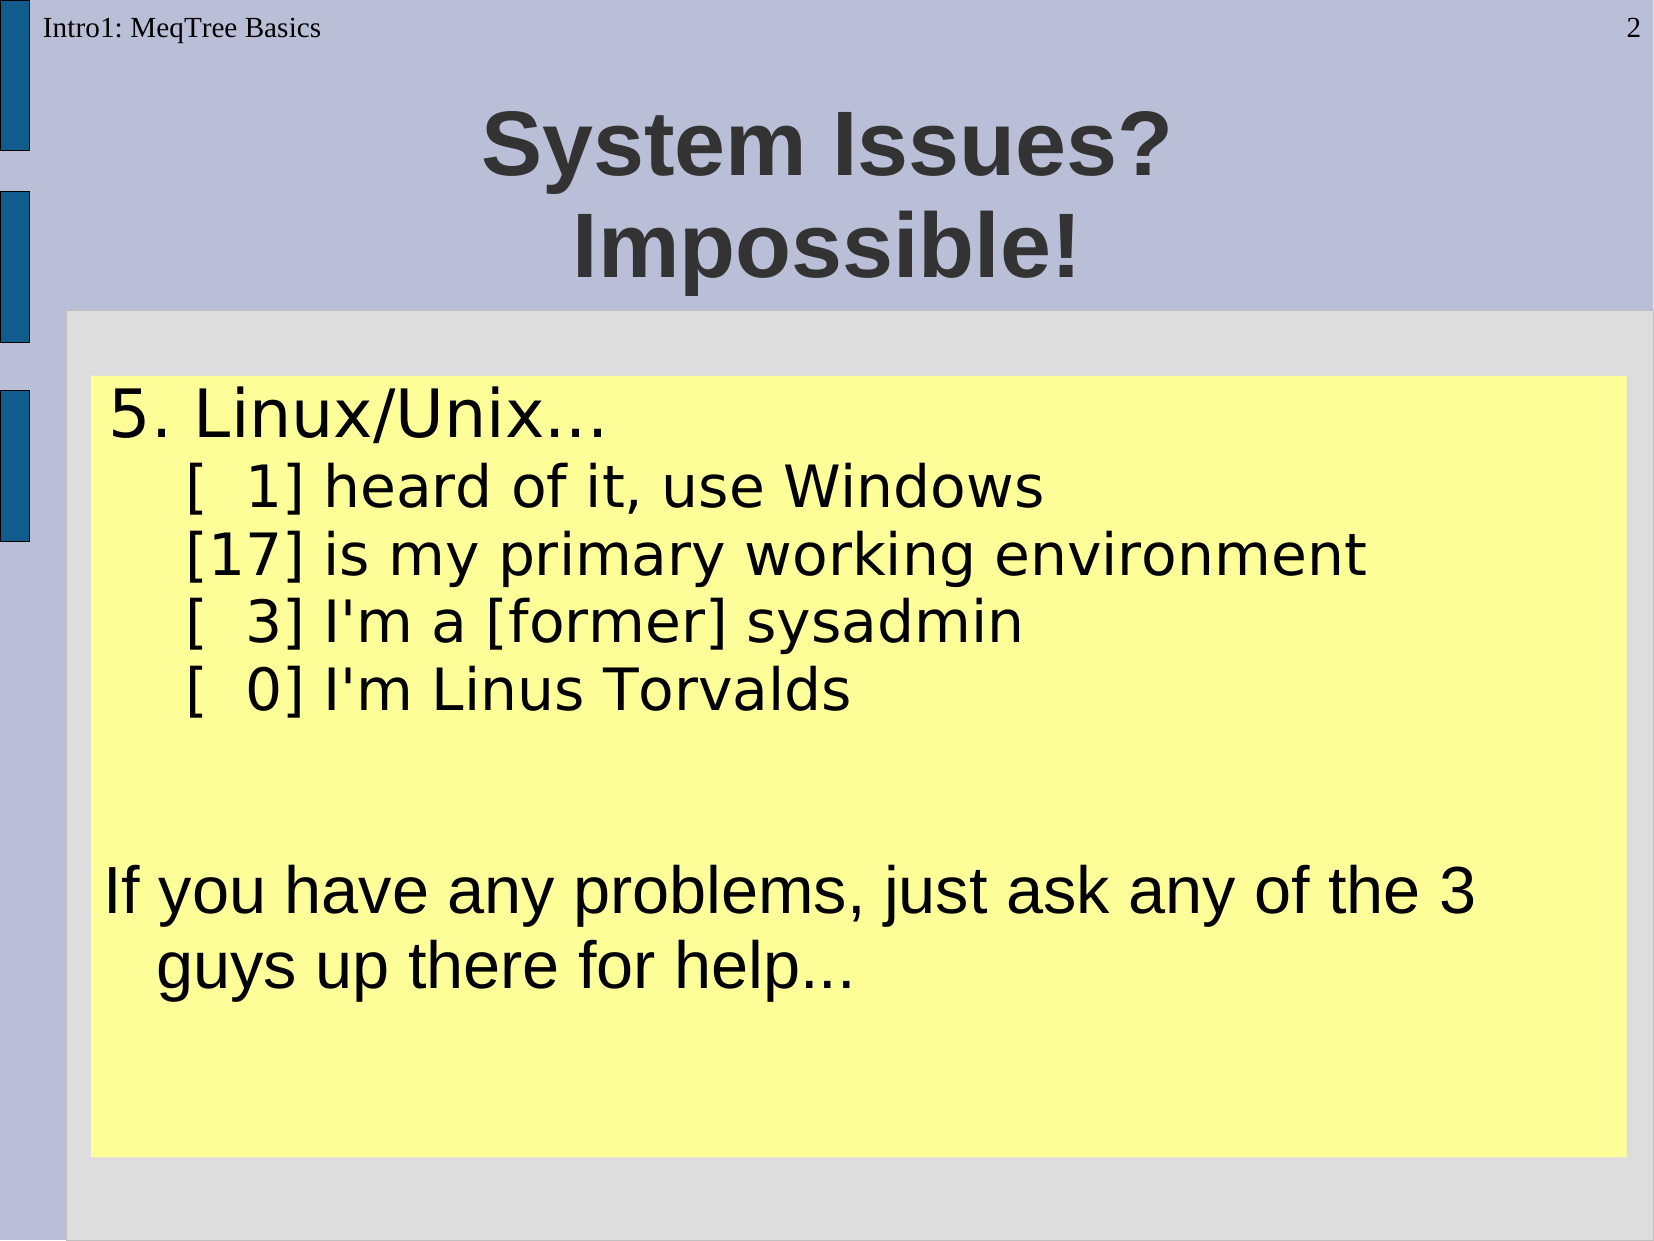

Intro1: MeqTree Basics
2
# System Issues? Impossible!
5. Linux/Unix...
[ 1] heard of it, use Windows
[17] is my primary working environment
[ 3] I'm a [former] sysadmin
[ 0] I'm Linus Torvalds
If you have any problems, just ask any of the 3 guys up there for help...